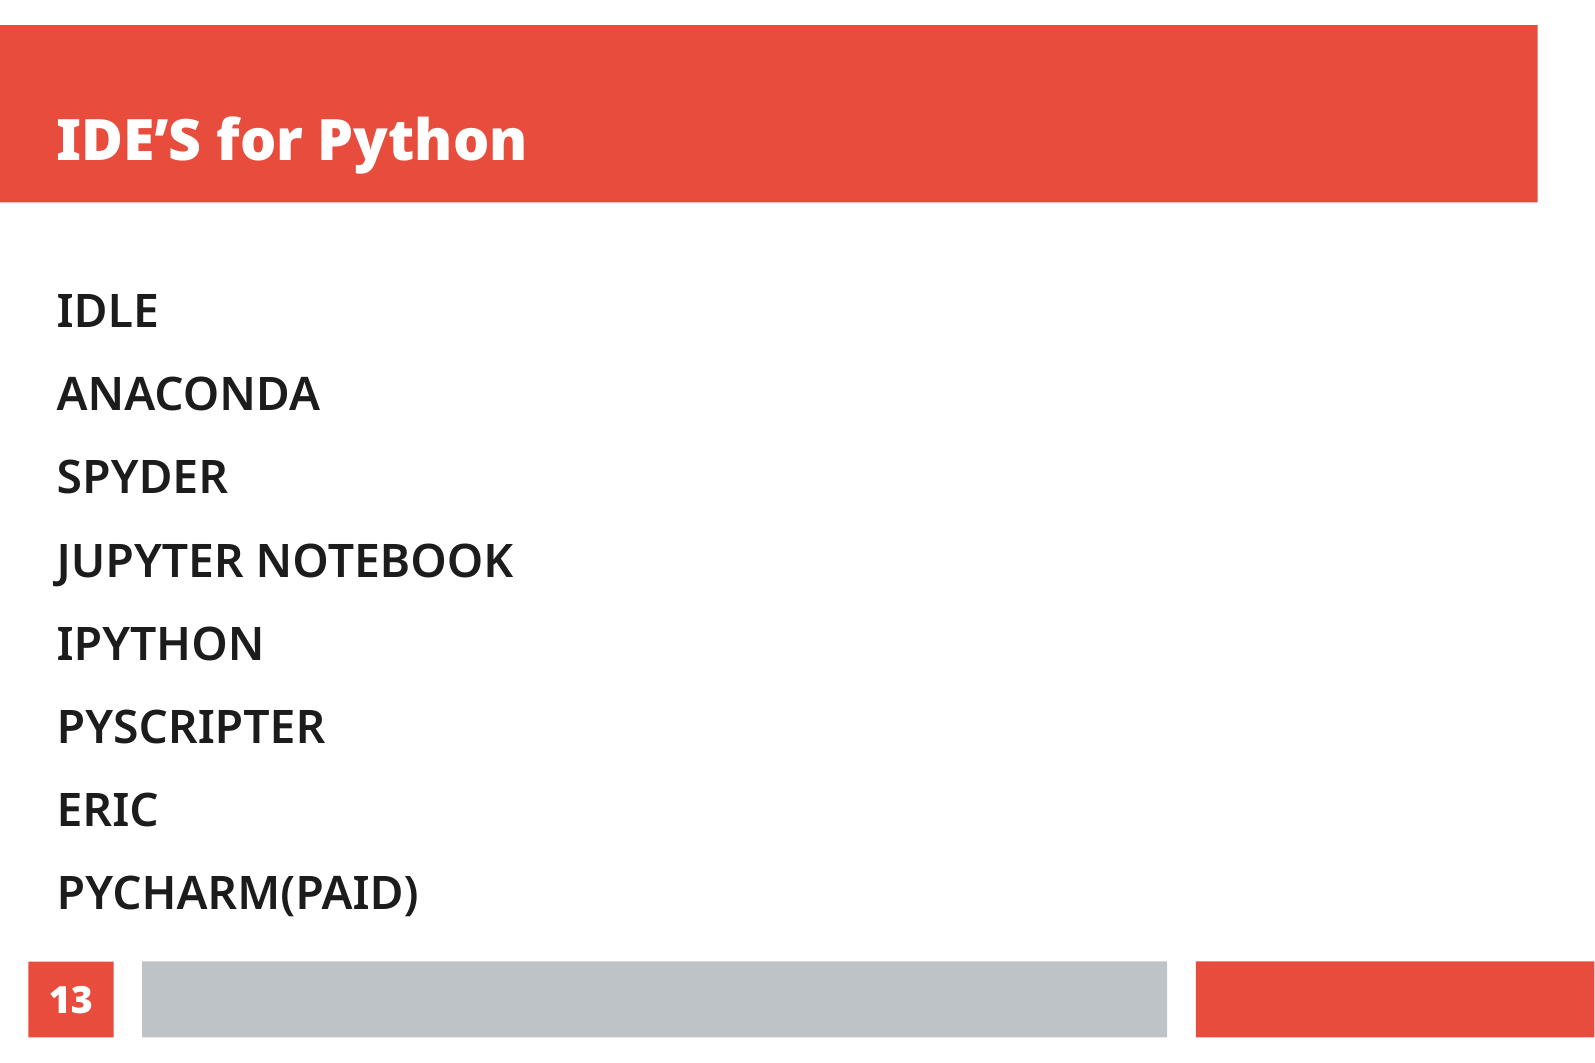

# IDE’S for Python
IDLE
ANACONDA
SPYDER
JUPYTER NOTEBOOK
IPYTHON
PYSCRIPTER
ERIC
PYCHARM(PAID)
13